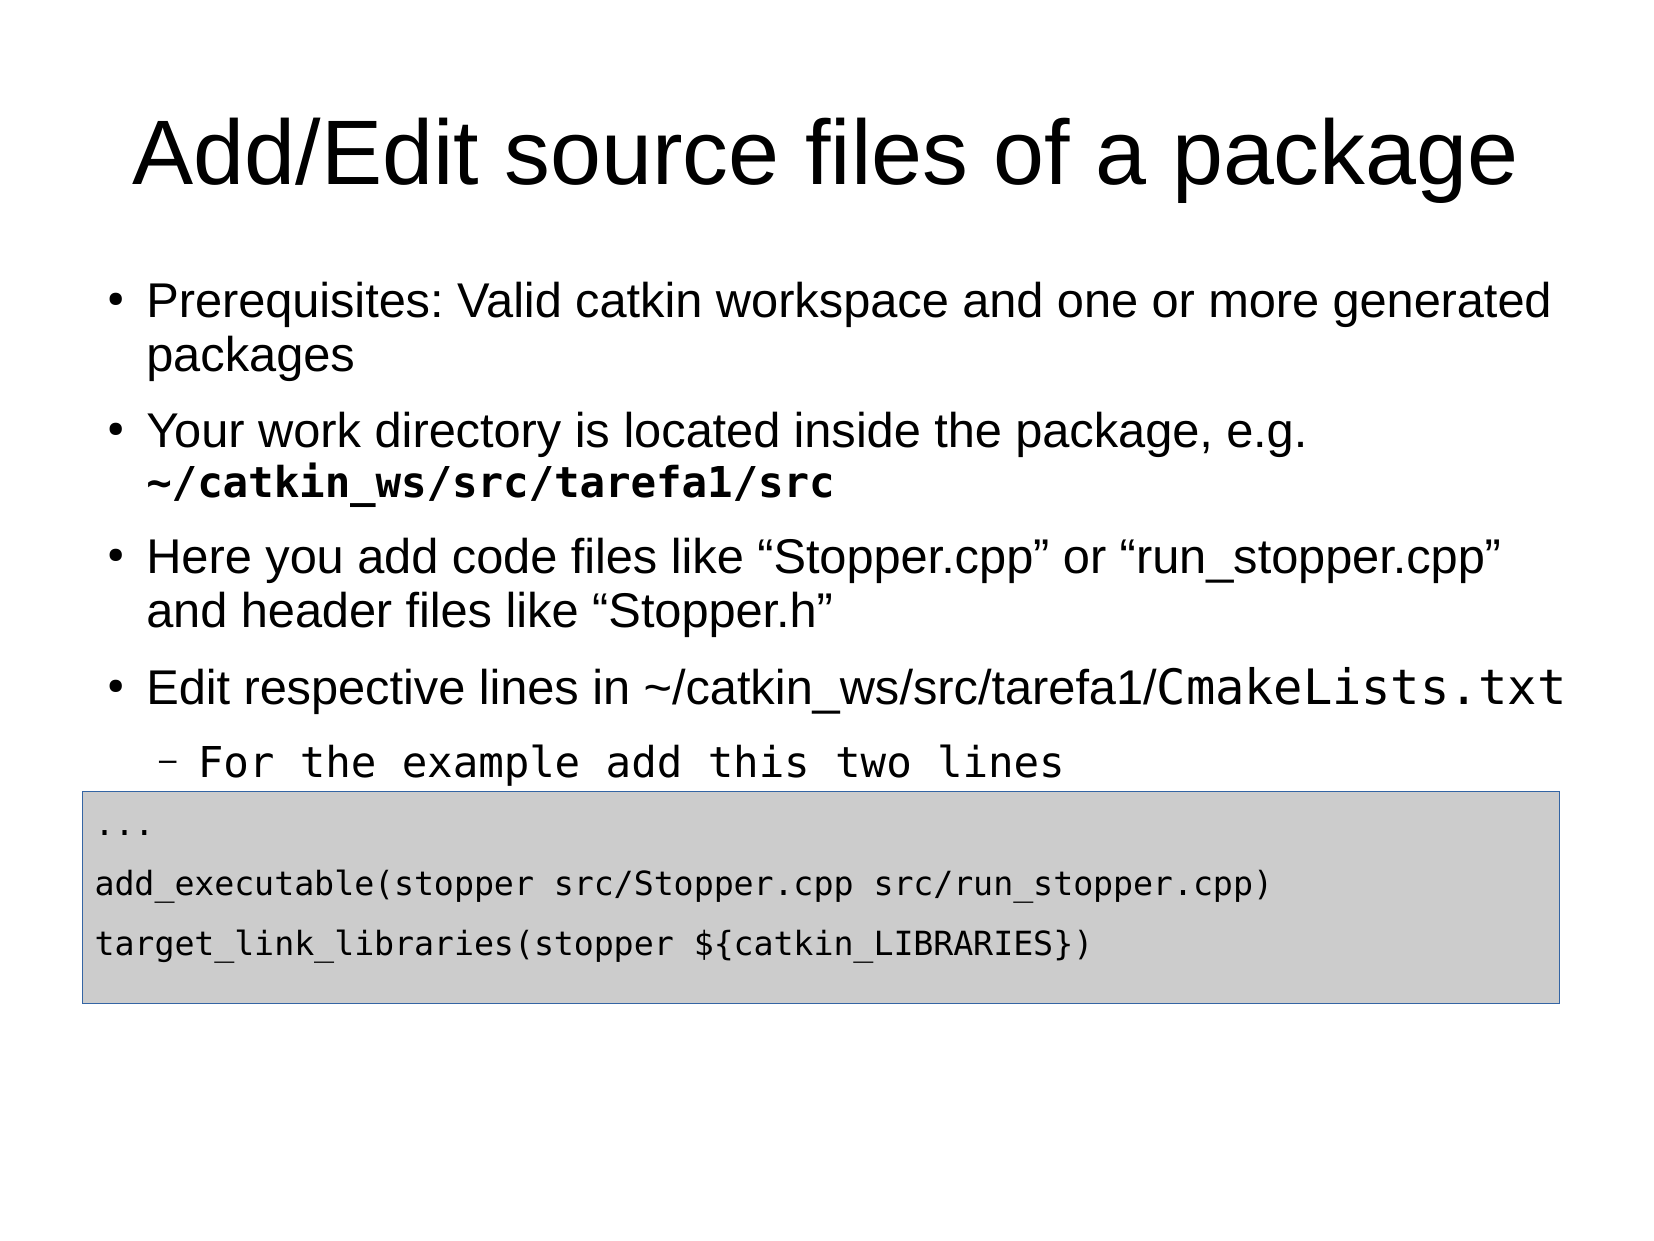

# Add/Edit source files of a package
Prerequisites: Valid catkin workspace and one or more generated packages
Your work directory is located inside the package, e.g. ~/catkin_ws/src/tarefa1/src
Here you add code files like “Stopper.cpp” or “run_stopper.cpp” and header files like “Stopper.h”
Edit respective lines in ~/catkin_ws/src/tarefa1/CmakeLists.txt
For the example add this two lines
...
add_executable(stopper src/Stopper.cpp src/run_stopper.cpp)
target_link_libraries(stopper ${catkin_LIBRARIES})